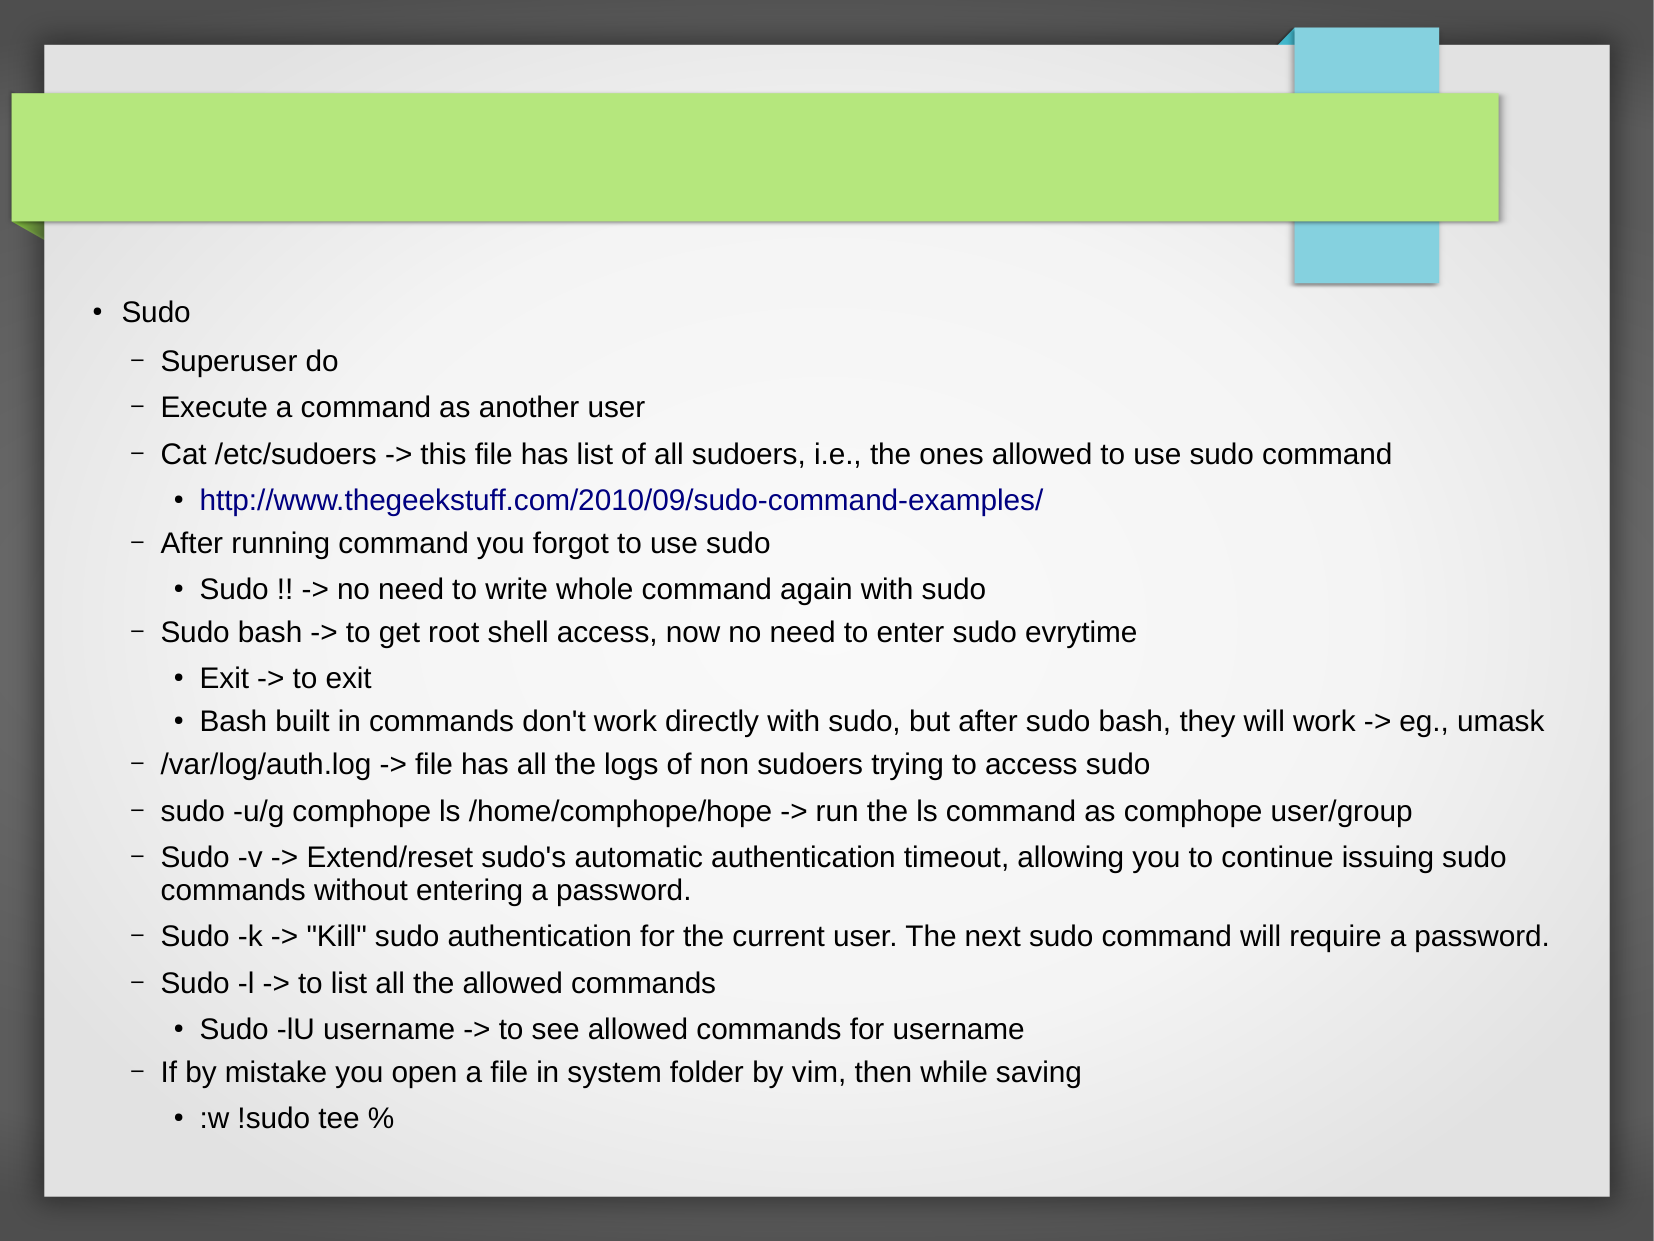

#
Sudo
Superuser do
Execute a command as another user
Cat /etc/sudoers -> this file has list of all sudoers, i.e., the ones allowed to use sudo command
http://www.thegeekstuff.com/2010/09/sudo-command-examples/
After running command you forgot to use sudo
Sudo !! -> no need to write whole command again with sudo
Sudo bash -> to get root shell access, now no need to enter sudo evrytime
Exit -> to exit
Bash built in commands don't work directly with sudo, but after sudo bash, they will work -> eg., umask
/var/log/auth.log -> file has all the logs of non sudoers trying to access sudo
sudo -u/g comphope ls /home/comphope/hope -> run the ls command as comphope user/group
Sudo -v -> Extend/reset sudo's automatic authentication timeout, allowing you to continue issuing sudo commands without entering a password.
Sudo -k -> "Kill" sudo authentication for the current user. The next sudo command will require a password.
Sudo -l -> to list all the allowed commands
Sudo -lU username -> to see allowed commands for username
If by mistake you open a file in system folder by vim, then while saving
:w !sudo tee %